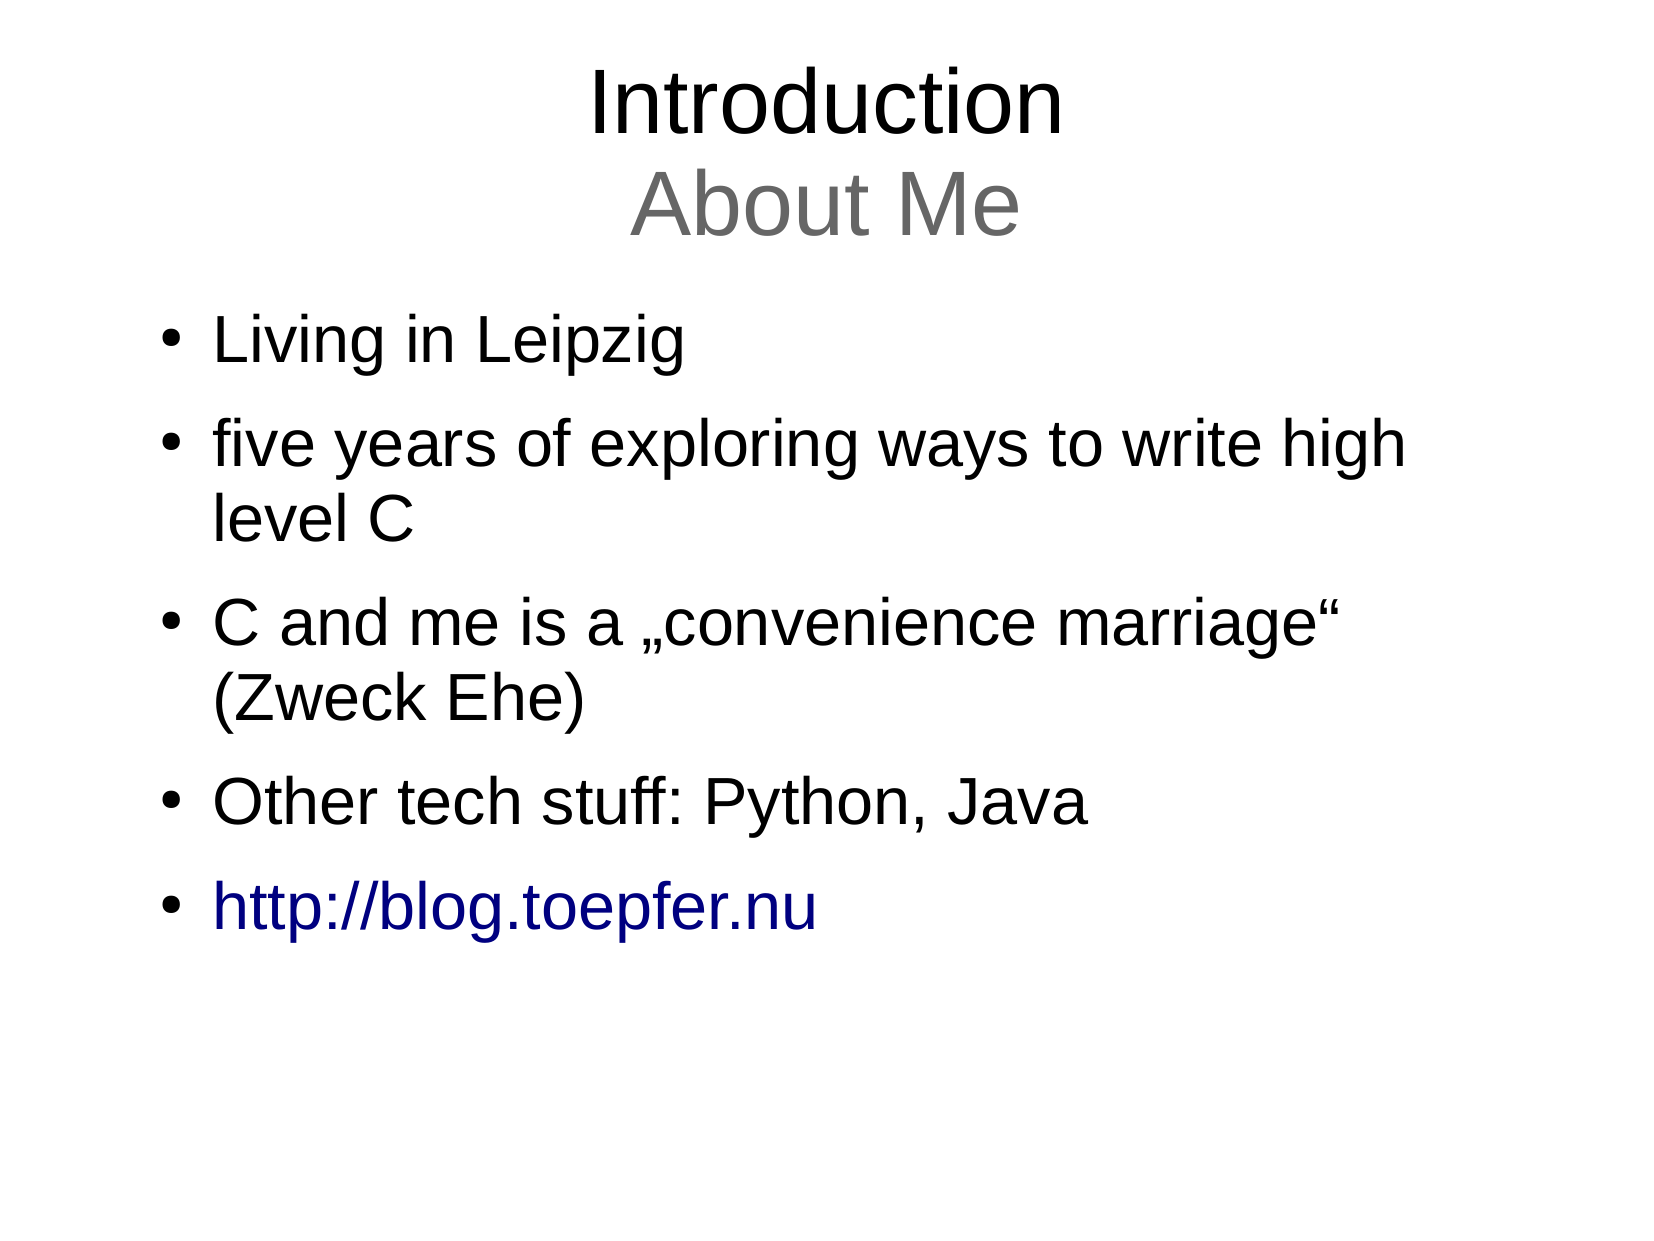

# Introduction About Me
Living in Leipzig
five years of exploring ways to write high level C
C and me is a „convenience marriage“ (Zweck Ehe)
Other tech stuff: Python, Java
http://blog.toepfer.nu